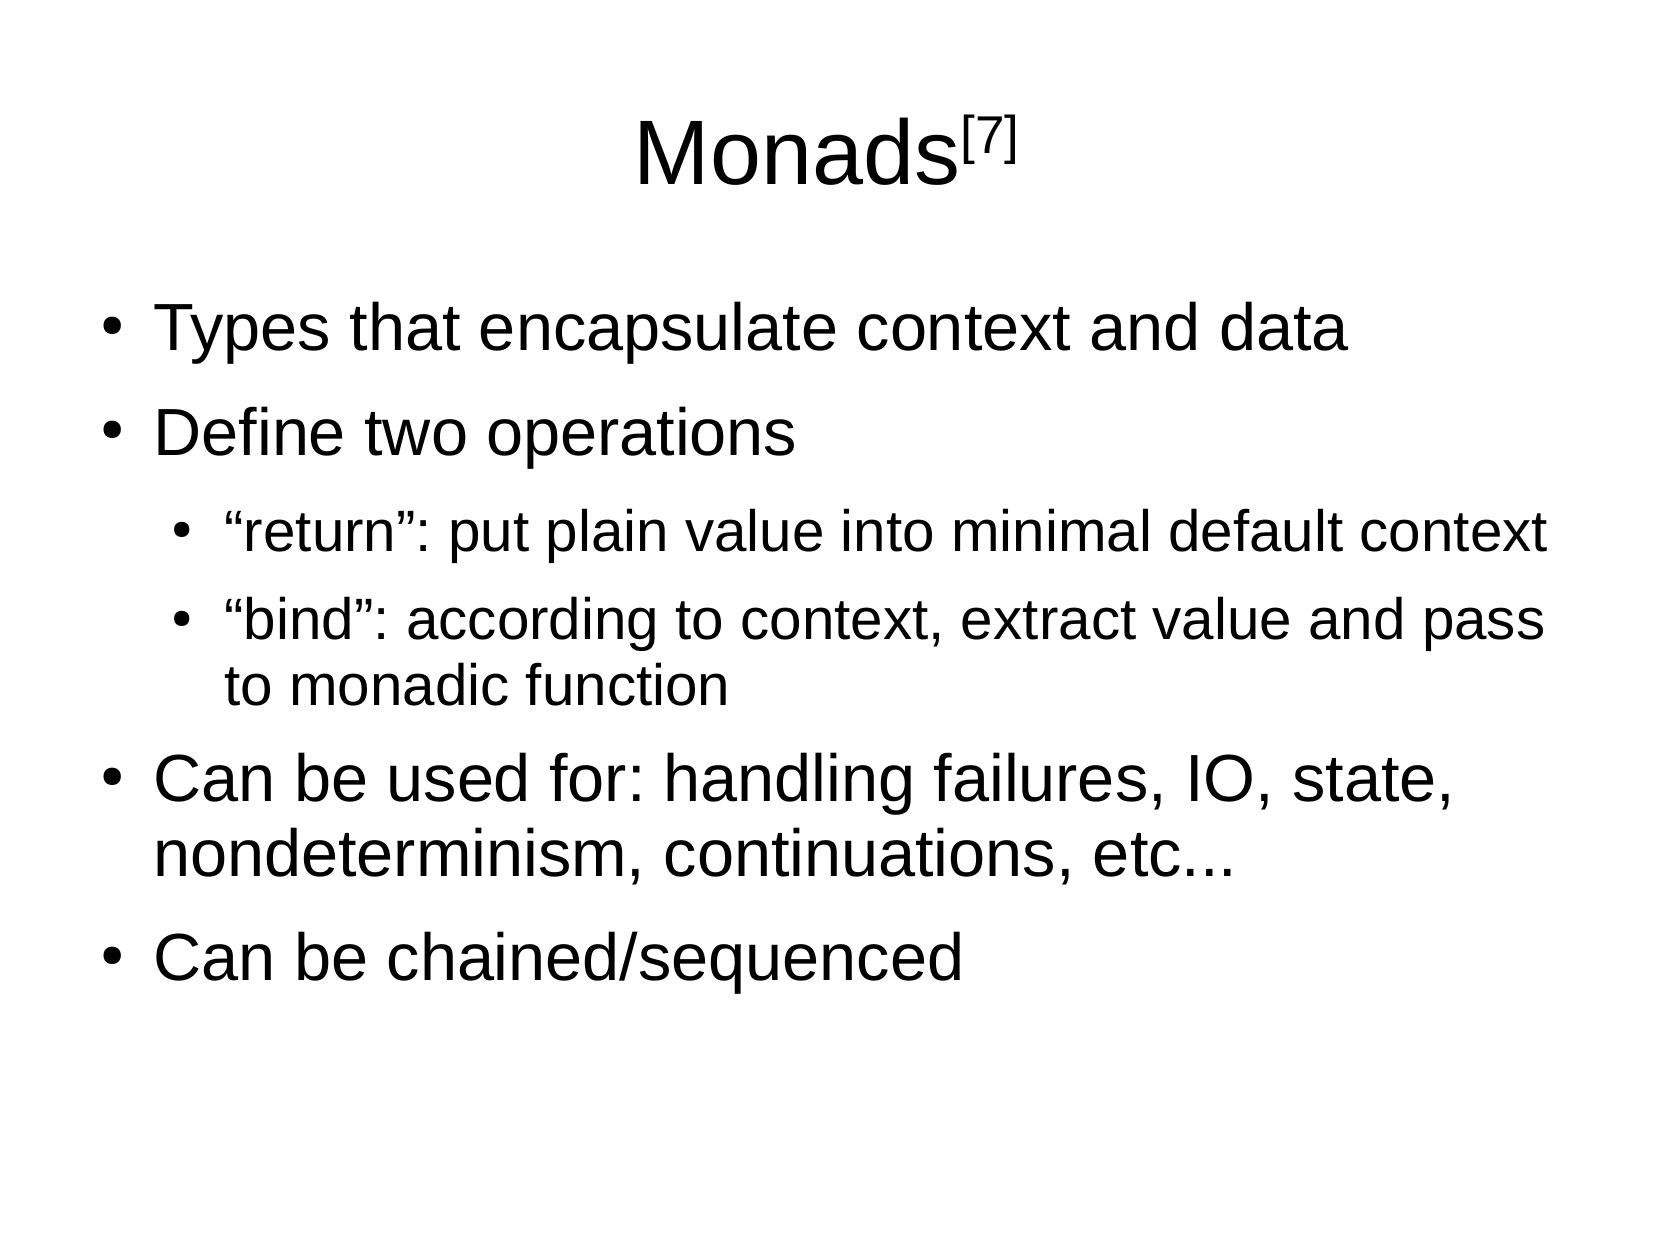

# Monads[7]
Types that encapsulate context and data
Define two operations
“return”: put plain value into minimal default context
“bind”: according to context, extract value and pass to monadic function
Can be used for: handling failures, IO, state, nondeterminism, continuations, etc...
Can be chained/sequenced